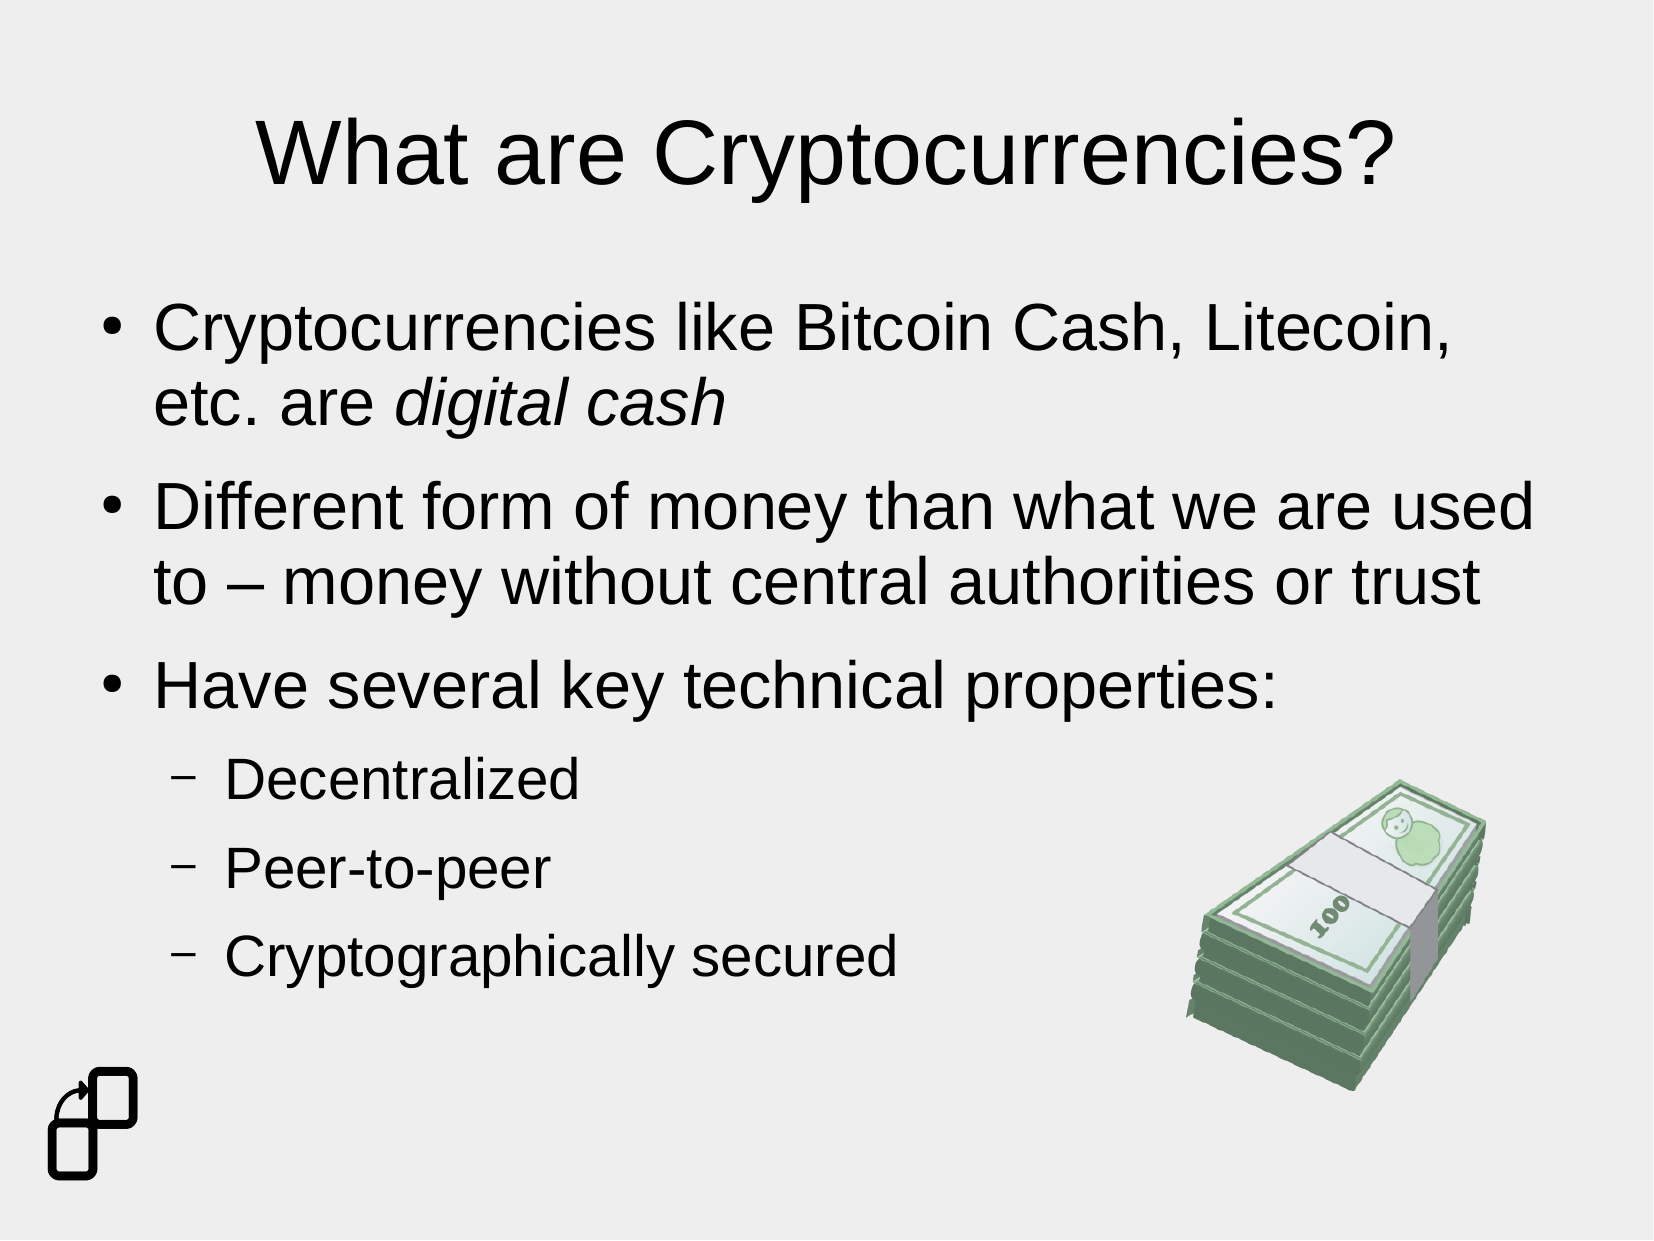

# What are Cryptocurrencies?
Cryptocurrencies like Bitcoin Cash, Litecoin, etc. are digital cash
Different form of money than what we are used to – money without central authorities or trust
Have several key technical properties:
Decentralized
Peer-to-peer
Cryptographically secured